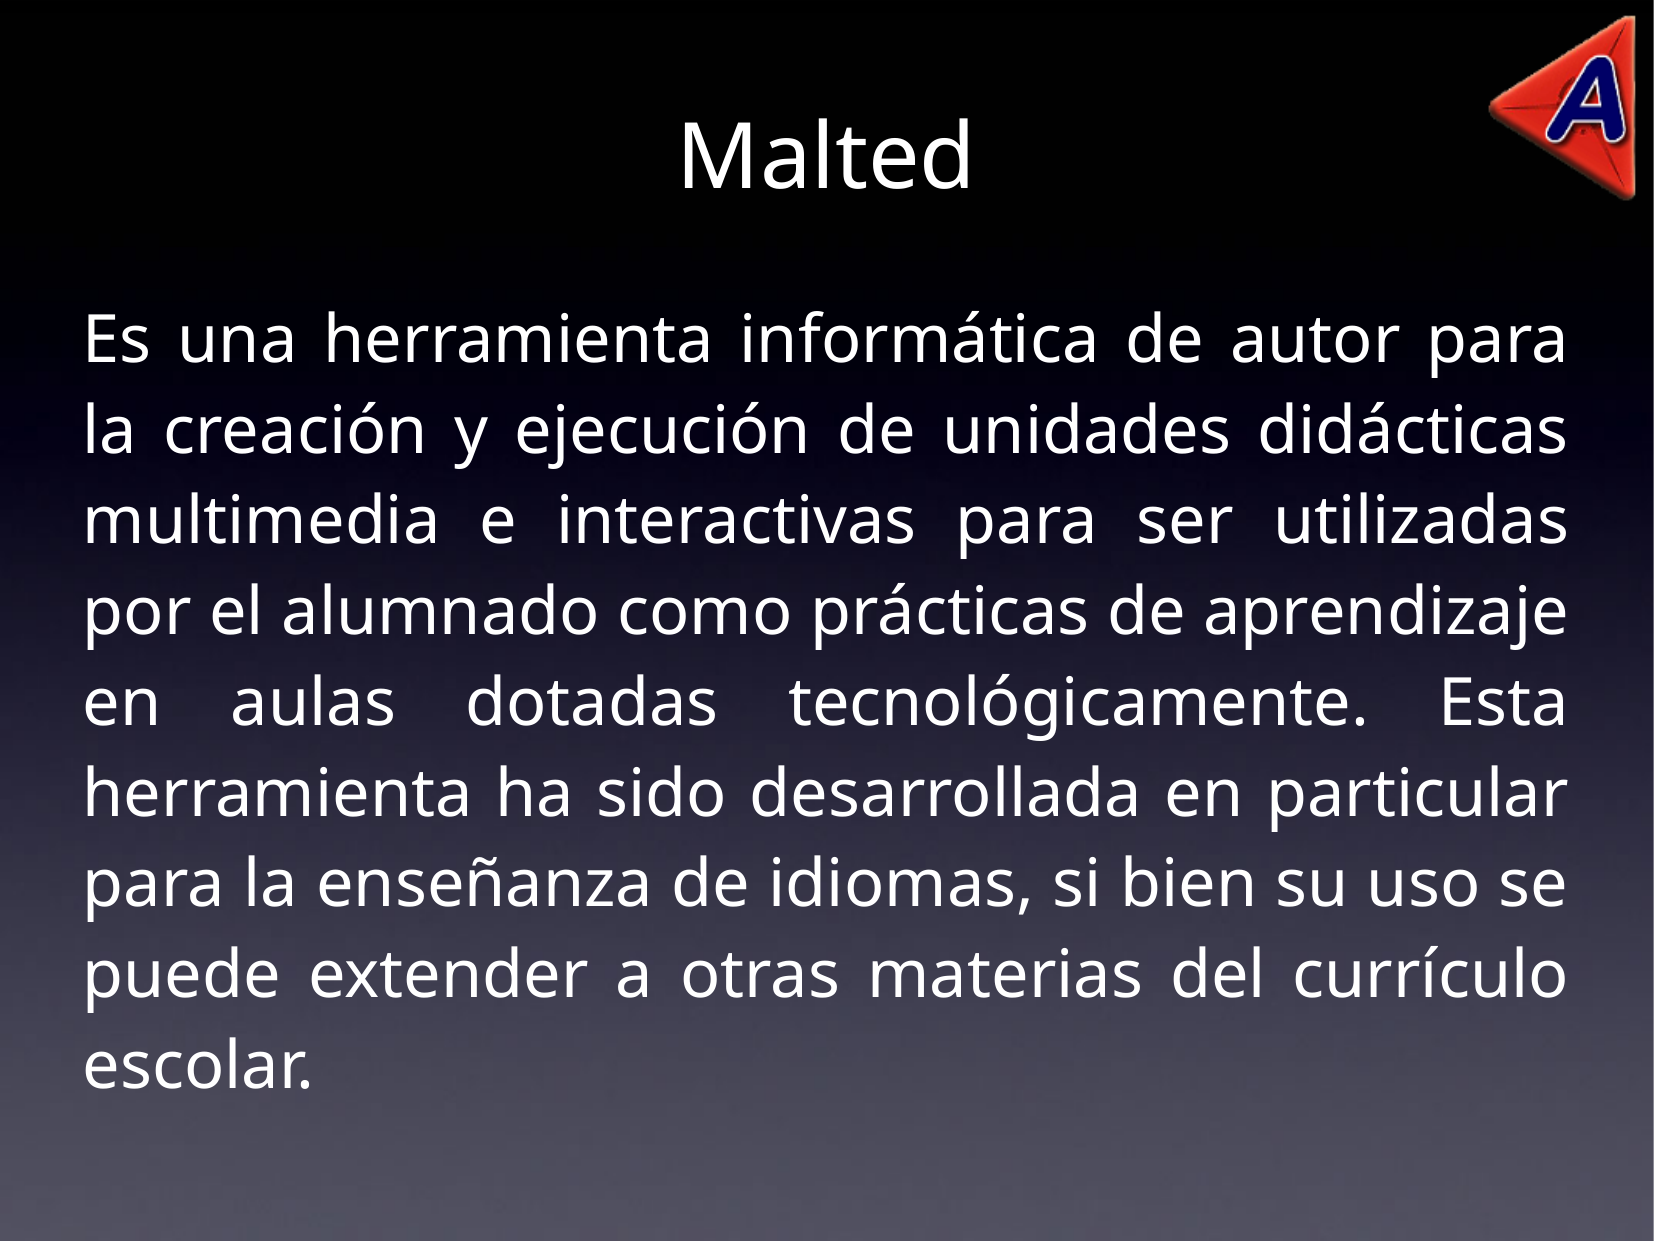

Malted
# Es una herramienta informática de autor para la creación y ejecución de unidades didácticas multimedia e interactivas para ser utilizadas por el alumnado como prácticas de aprendizaje en aulas dotadas tecnológicamente. Esta herramienta ha sido desarrollada en particular para la enseñanza de idiomas, si bien su uso se puede extender a otras materias del currículo escolar.